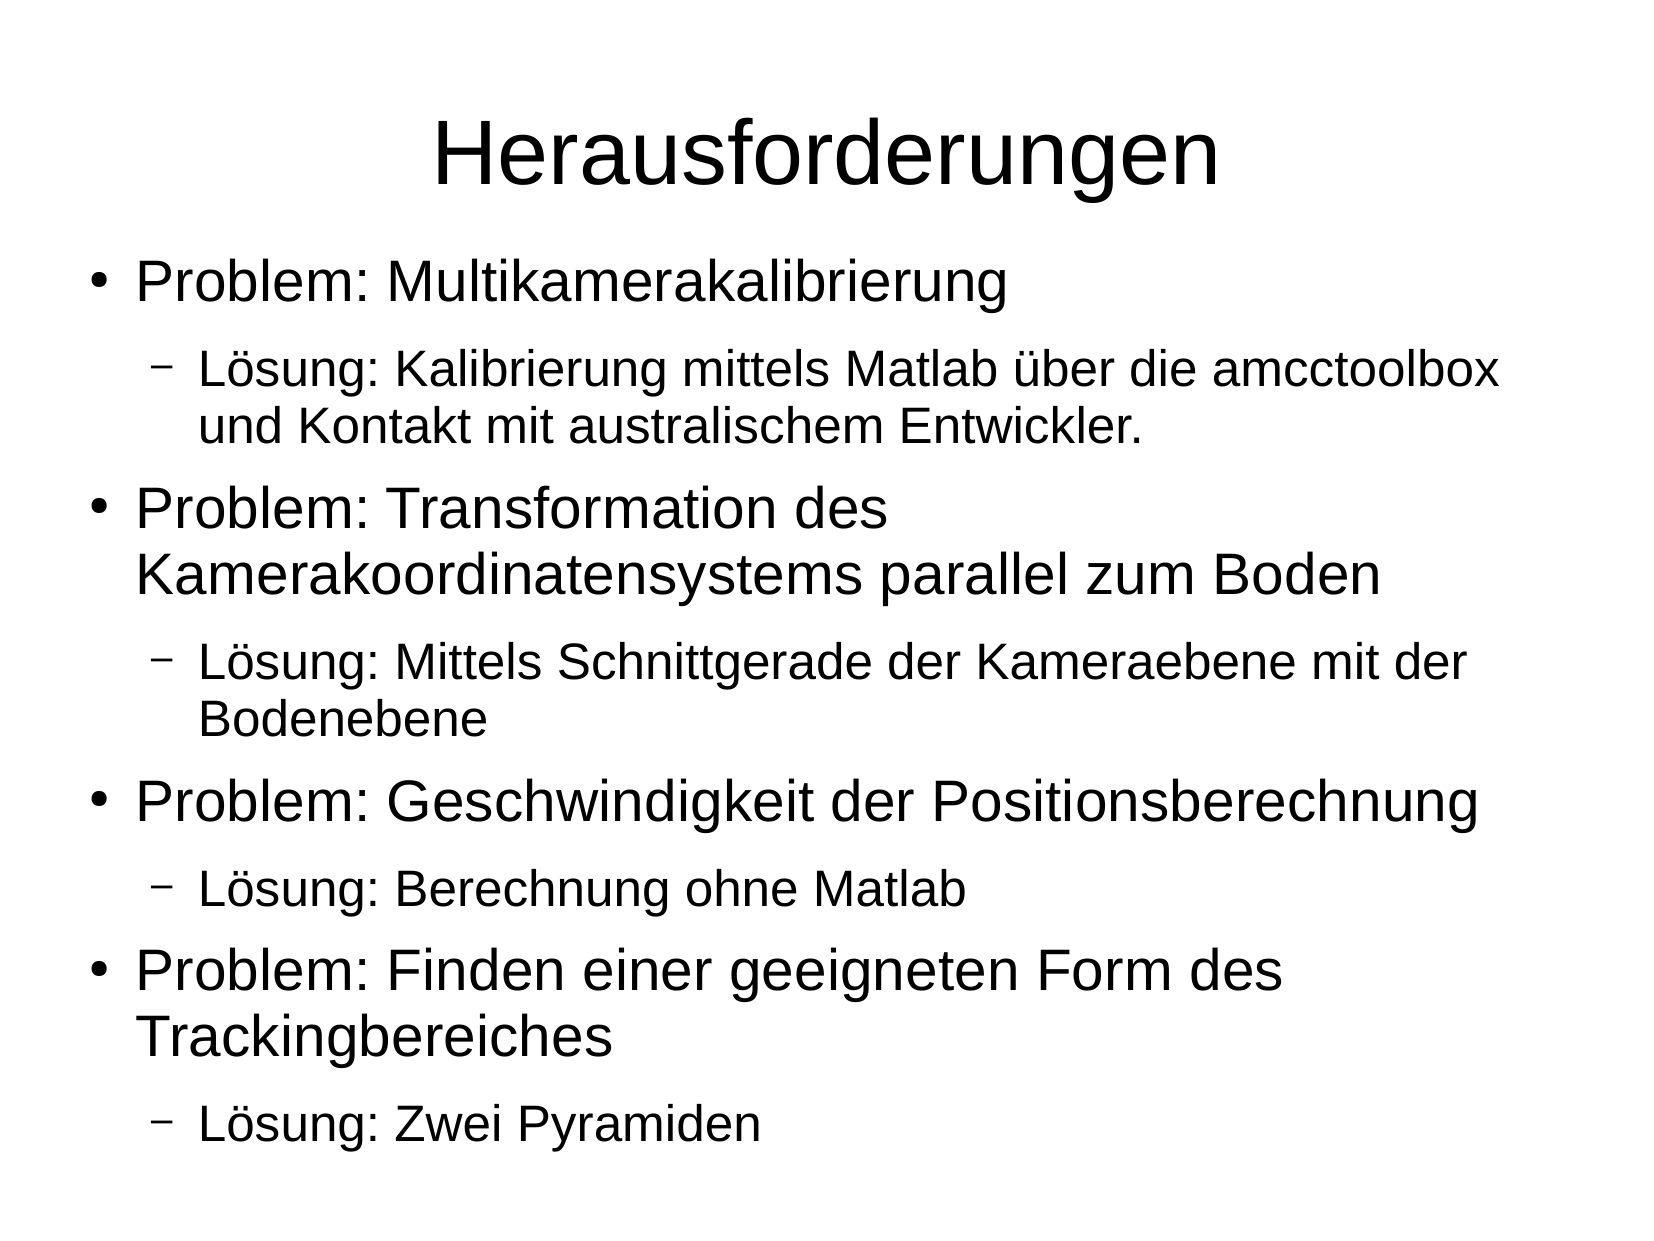

# Herausforderungen
Problem: Multikamerakalibrierung
Lösung: Kalibrierung mittels Matlab über die amcctoolbox und Kontakt mit australischem Entwickler.
Problem: Transformation des Kamerakoordinatensystems parallel zum Boden
Lösung: Mittels Schnittgerade der Kameraebene mit der Bodenebene
Problem: Geschwindigkeit der Positionsberechnung
Lösung: Berechnung ohne Matlab
Problem: Finden einer geeigneten Form des 				Trackingbereiches
Lösung: Zwei Pyramiden